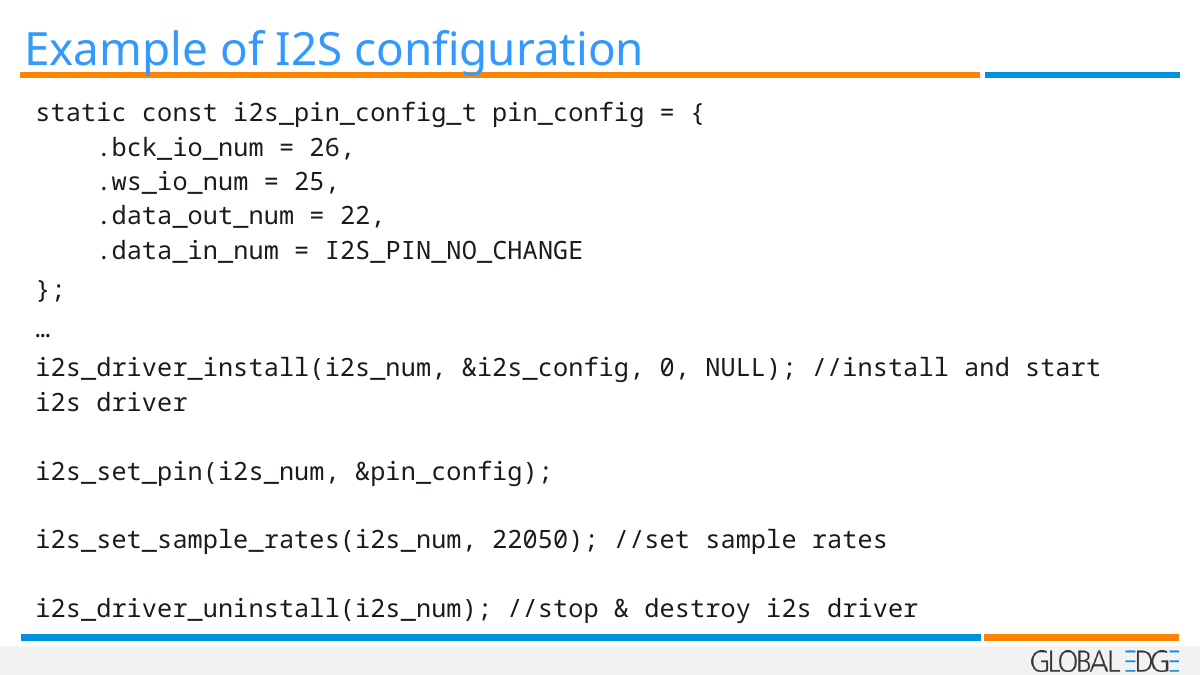

# Example of I2S configuration
static const i2s_pin_config_t pin_config = {
 .bck_io_num = 26,
 .ws_io_num = 25,
 .data_out_num = 22,
 .data_in_num = I2S_PIN_NO_CHANGE
};
…
i2s_driver_install(i2s_num, &i2s_config, 0, NULL); //install and start i2s driver
i2s_set_pin(i2s_num, &pin_config);
i2s_set_sample_rates(i2s_num, 22050); //set sample rates
i2s_driver_uninstall(i2s_num); //stop & destroy i2s driver